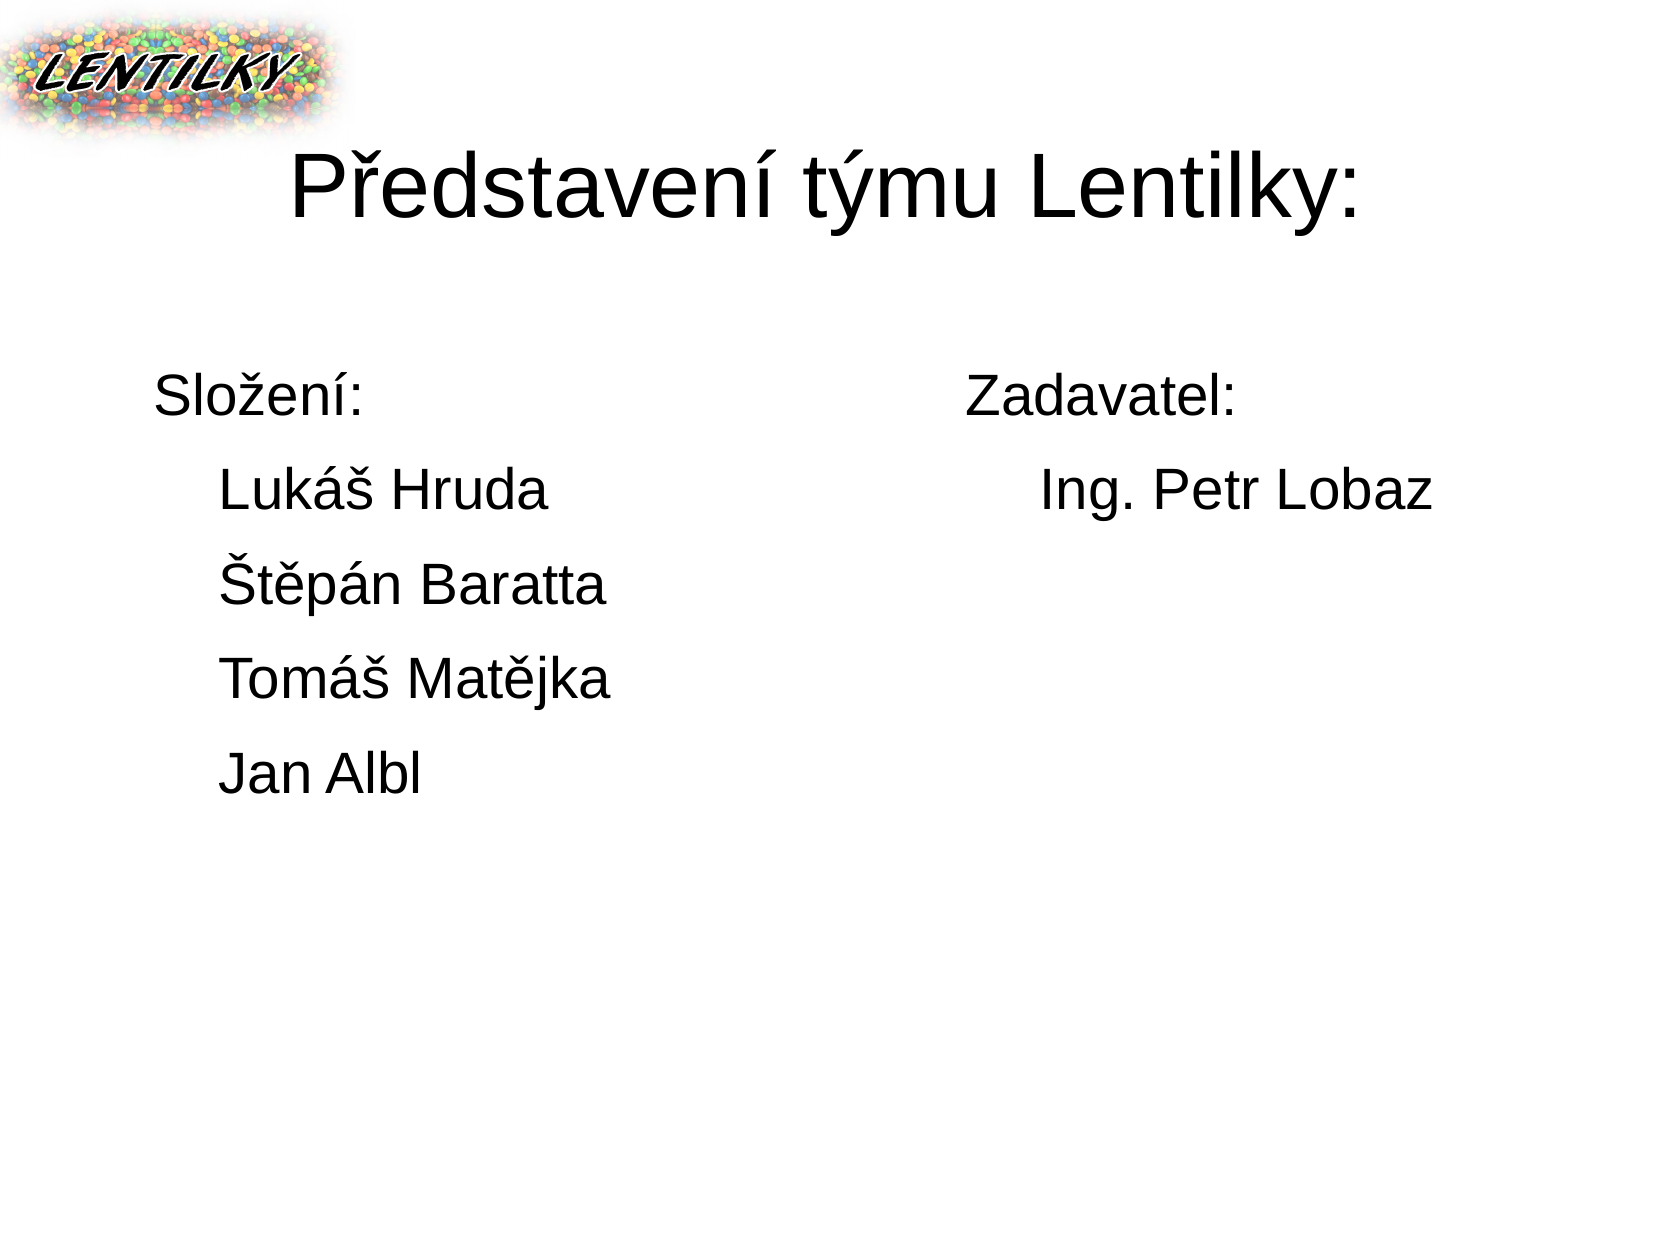

# Představení týmu Lentilky:
Složení:									Zadavatel:
 Lukáš Hruda							Ing. Petr Lobaz
 Štěpán Baratta
 Tomáš Matějka
 Jan Albl